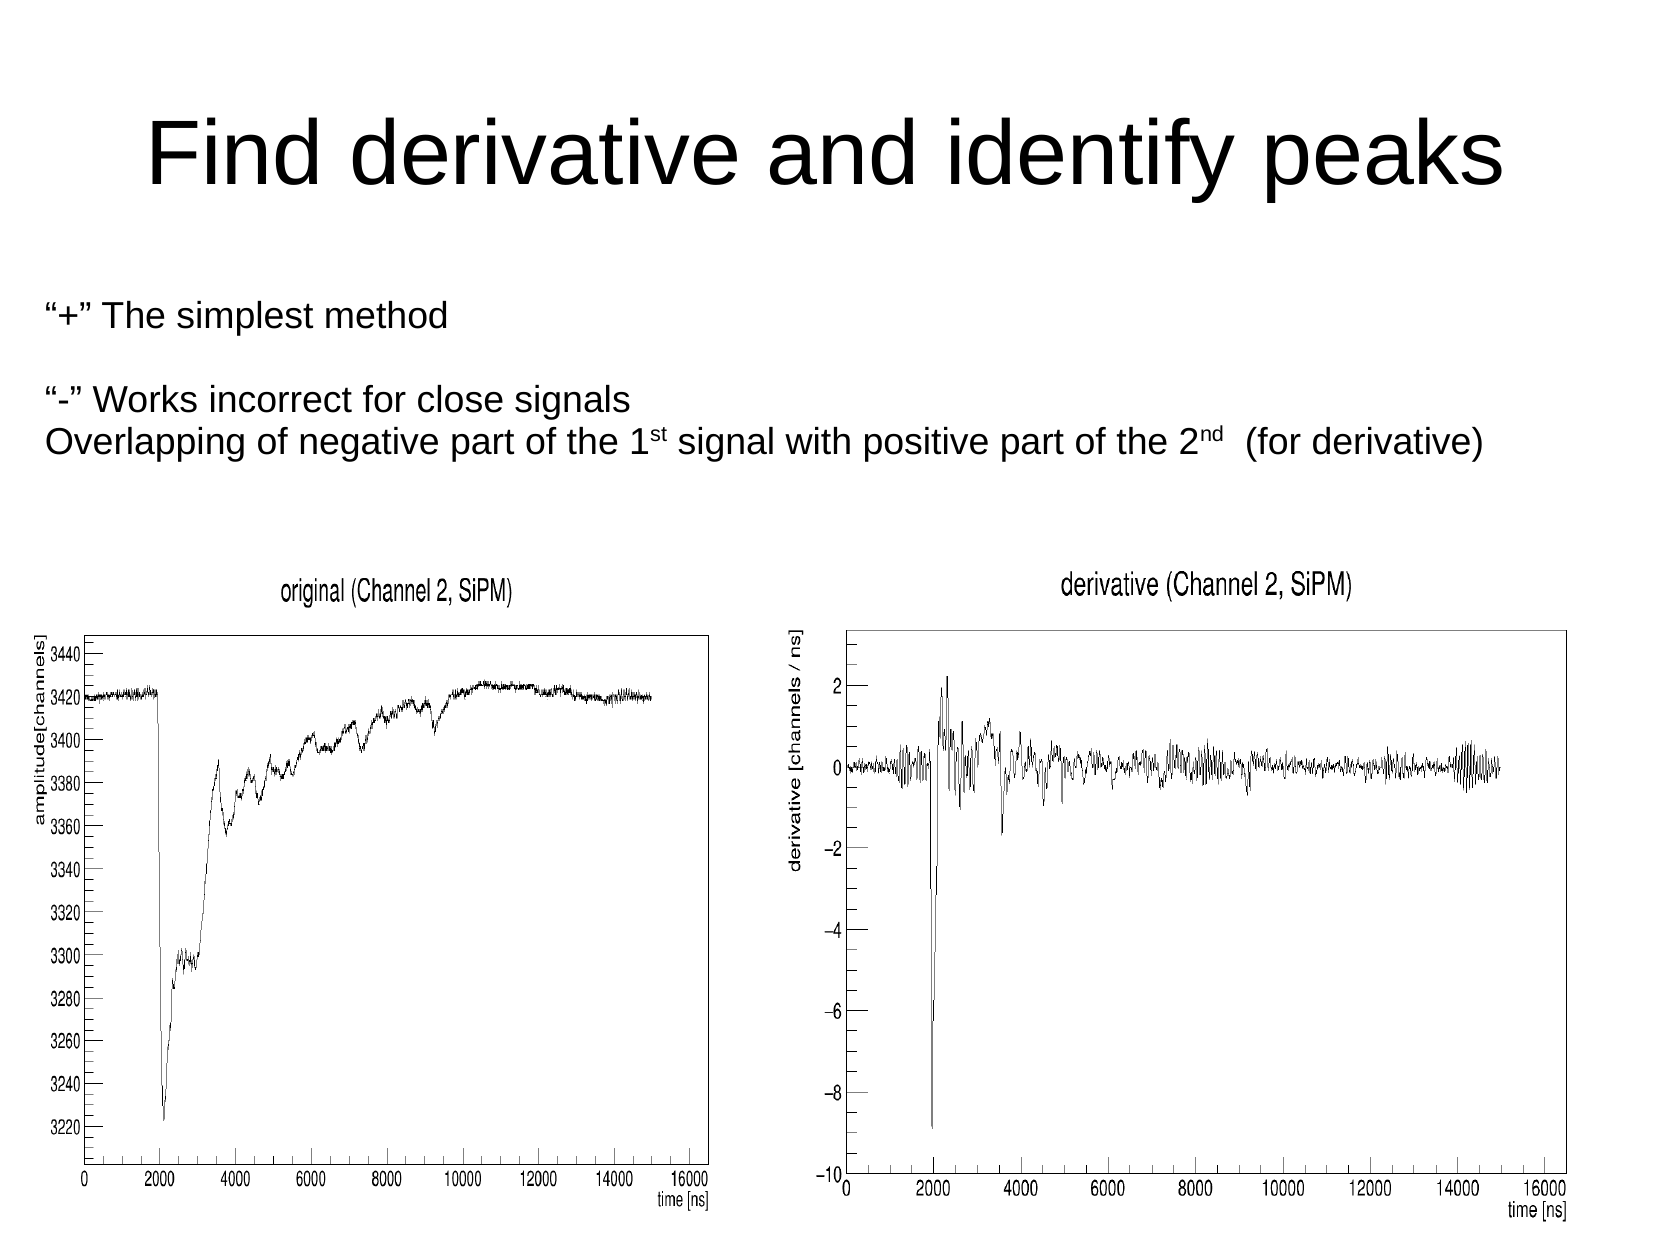

# Find derivative and identify peaks
“+” The simplest method
“-” Works incorrect for close signals
Overlapping of negative part of the 1st signal with positive part of the 2nd (for derivative)